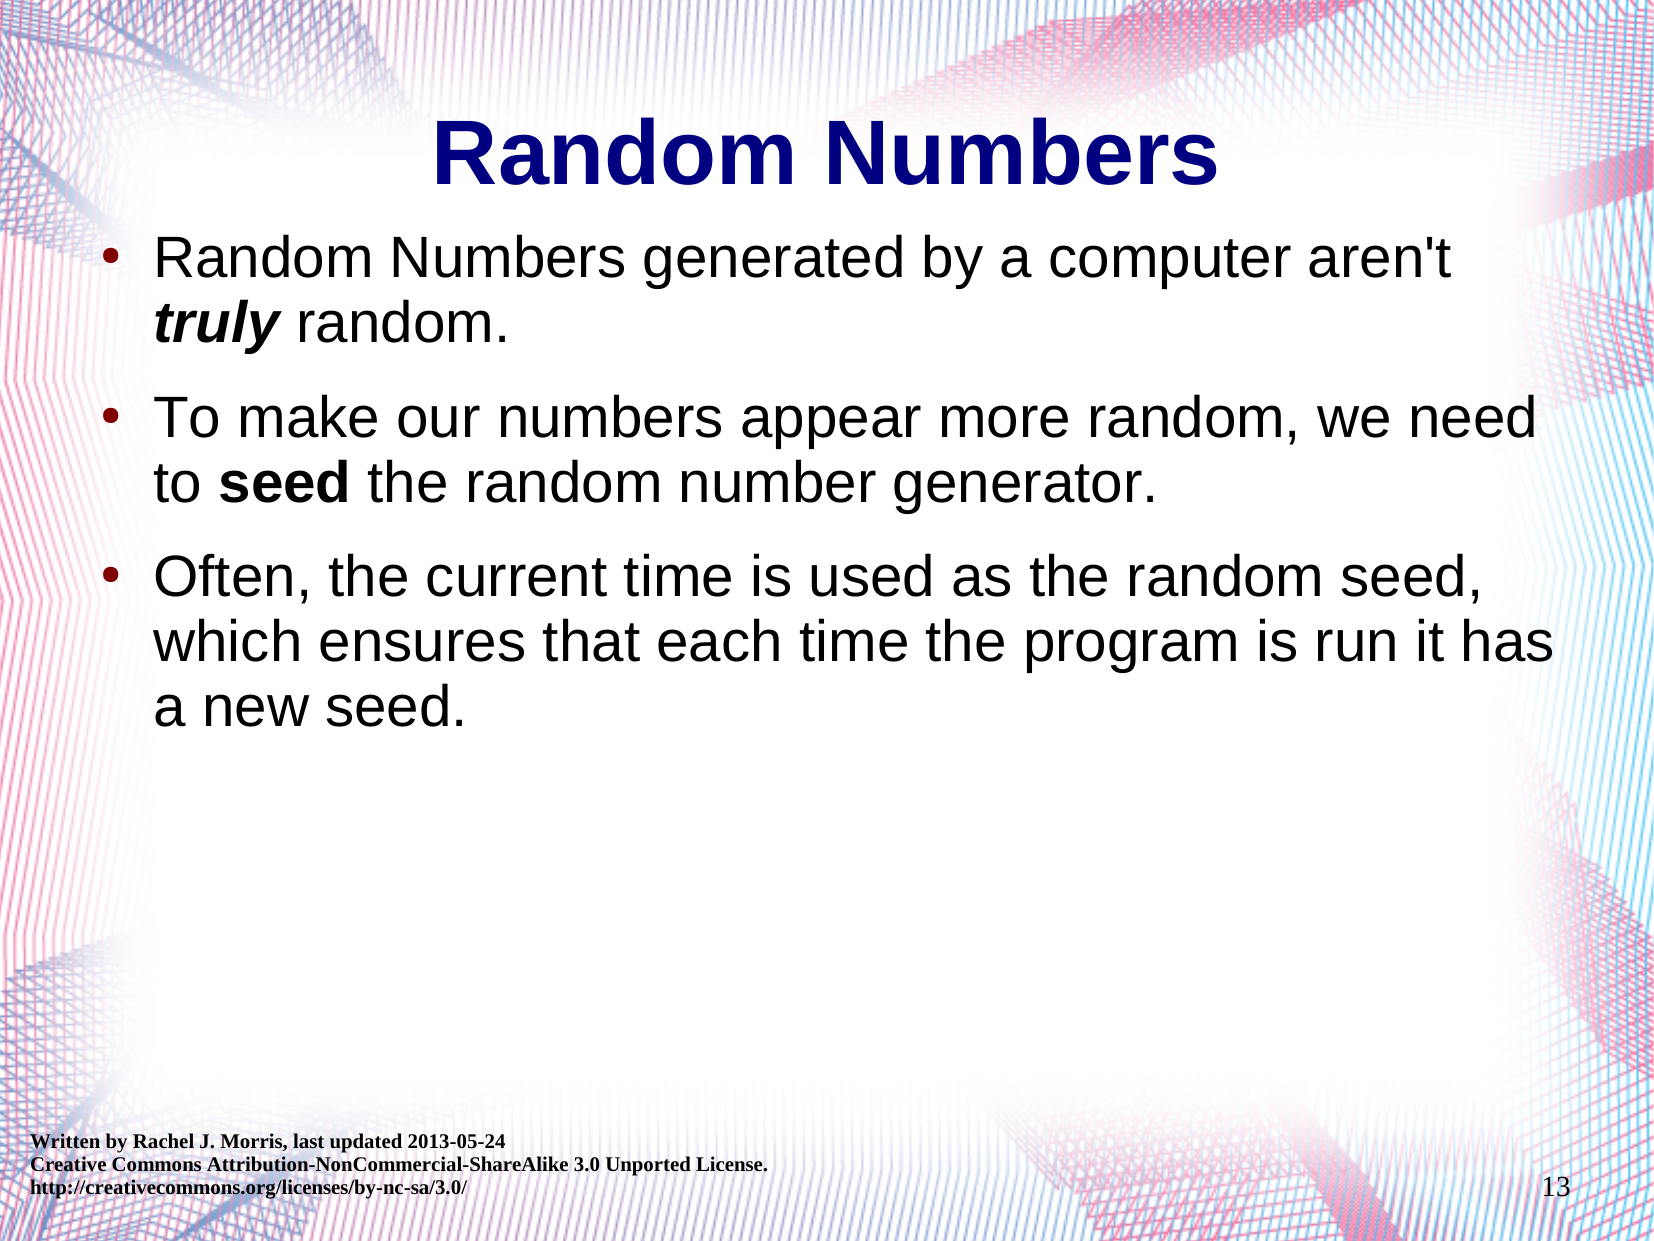

# Random Numbers
Random Numbers generated by a computer aren't truly random.
To make our numbers appear more random, we need to seed the random number generator.
Often, the current time is used as the random seed, which ensures that each time the program is run it has a new seed.
13